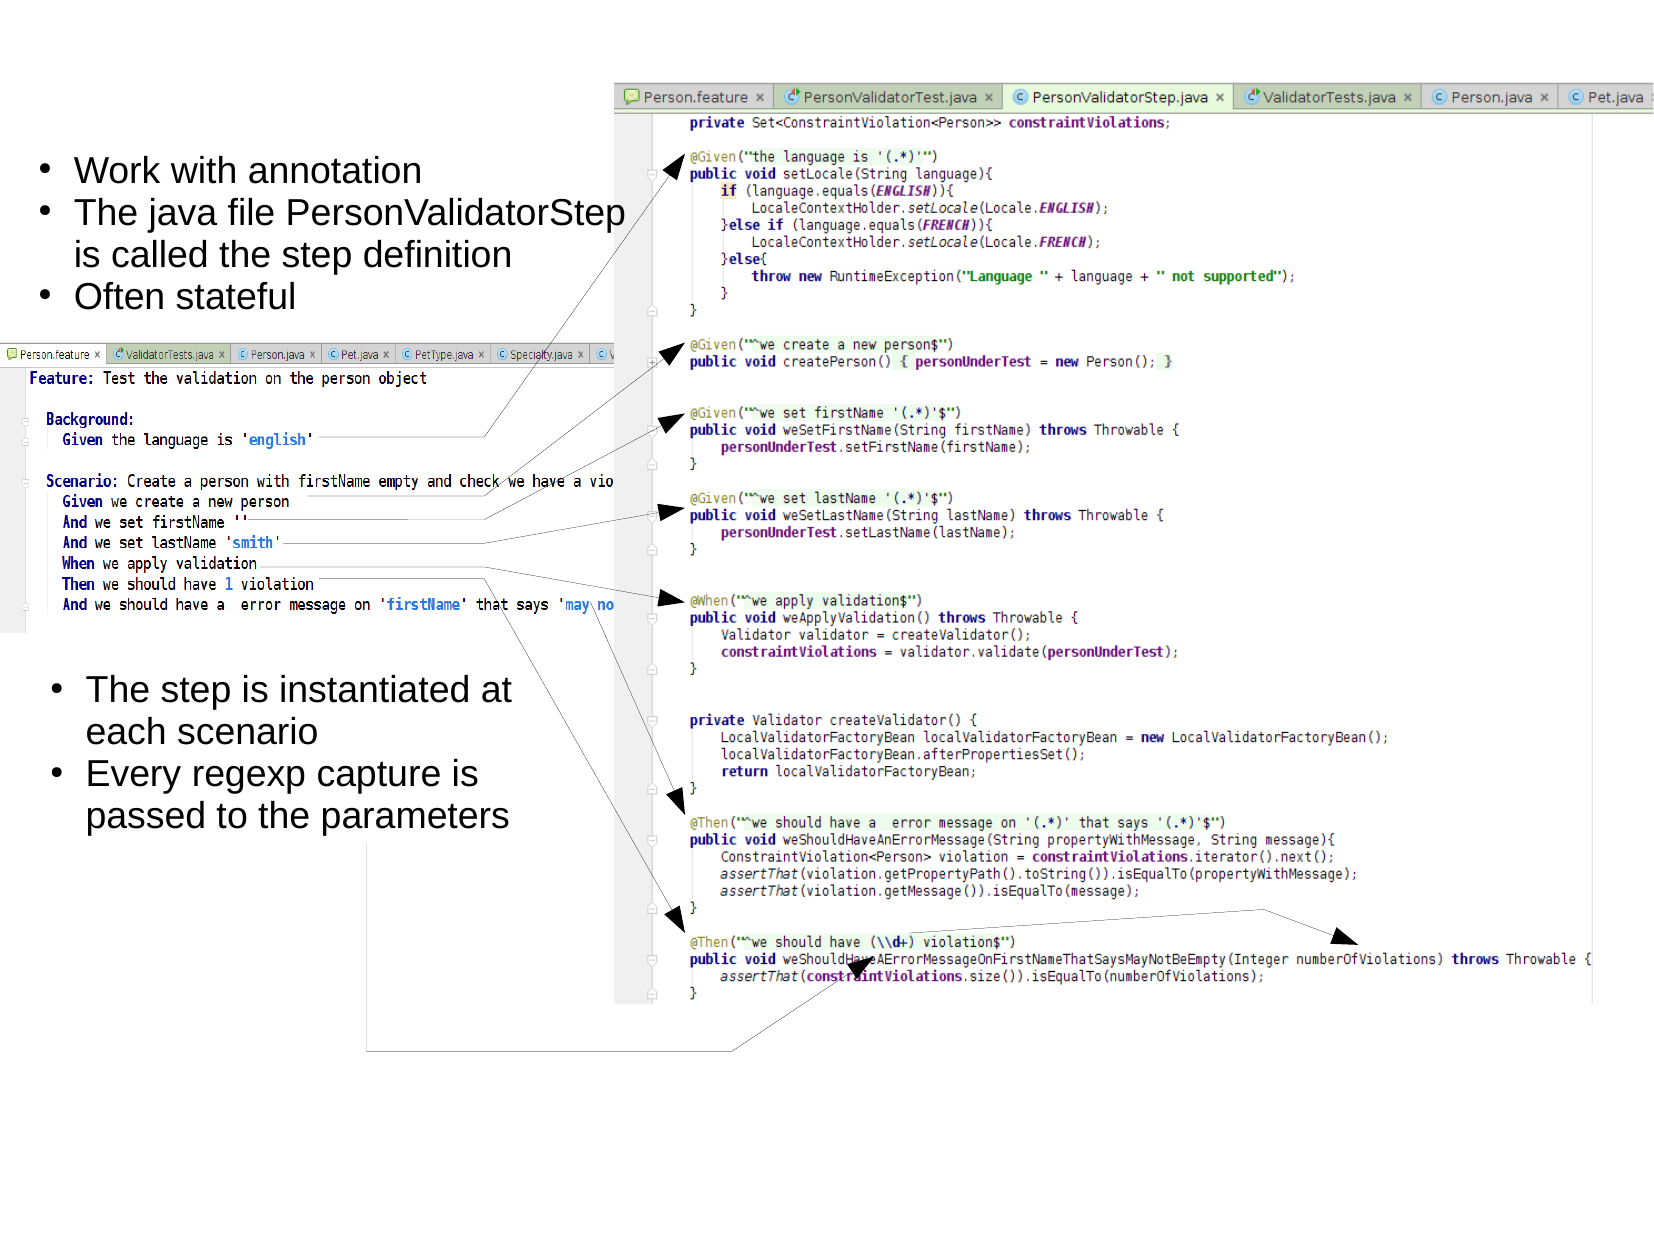

Work with annotation
The java file PersonValidatorStep is called the step definition
Often stateful
The step is instantiated at each scenario
Every regexp capture is passed to the parameters